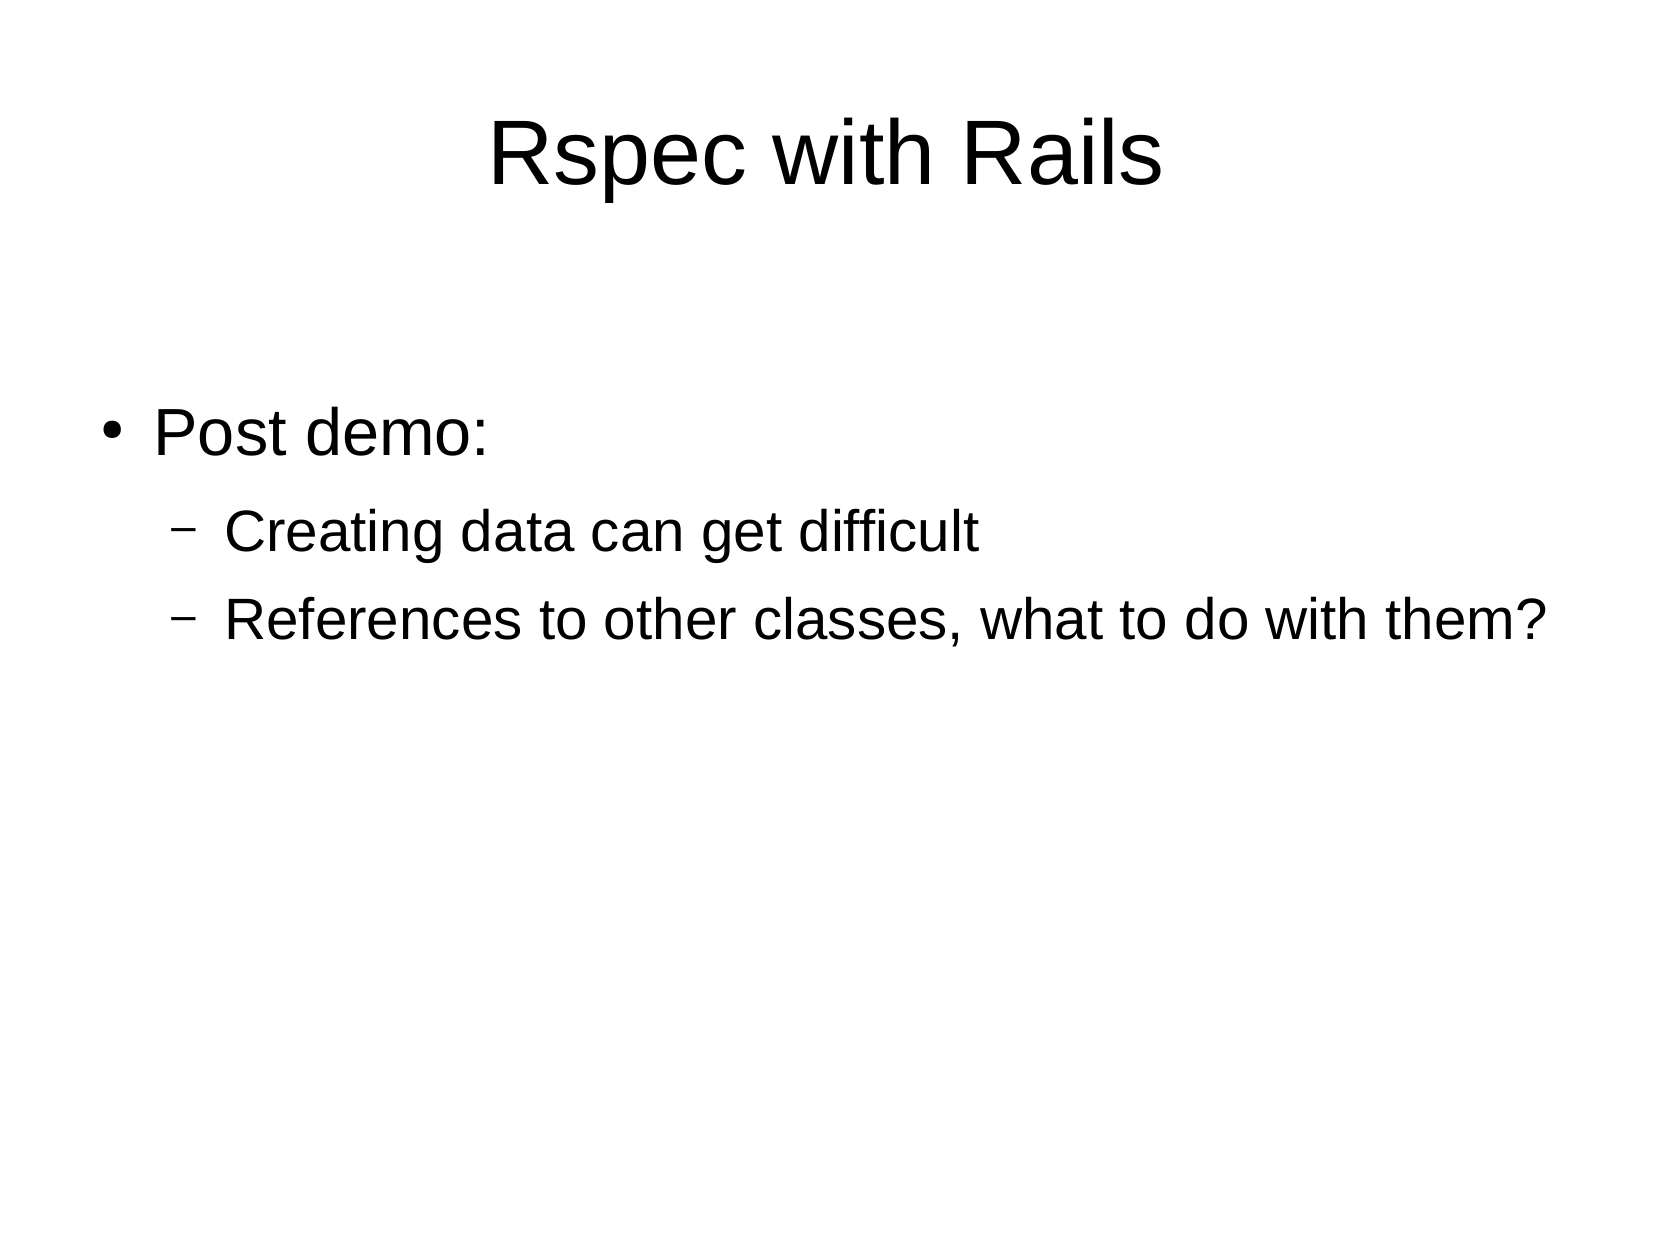

# Rspec with Rails
Post demo:
Creating data can get difficult
References to other classes, what to do with them?